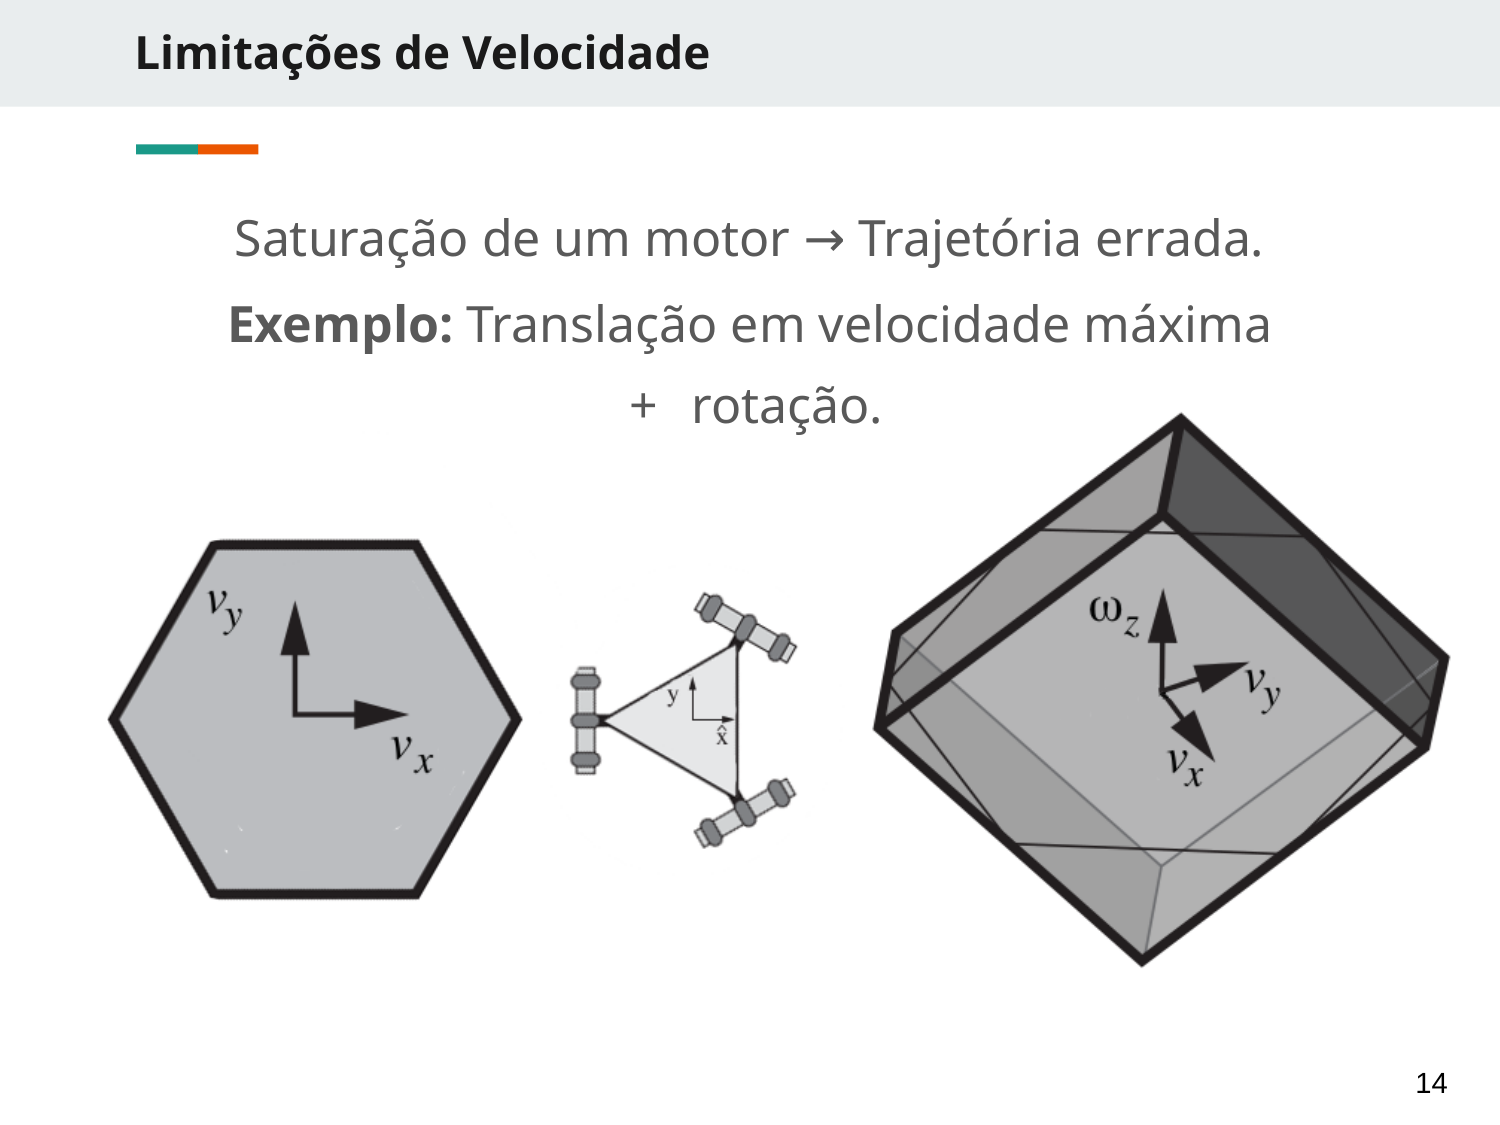

# Limitações de Velocidade
Saturação de um motor → Trajetória errada.
Exemplo: Translação em velocidade máxima
rotação.
14